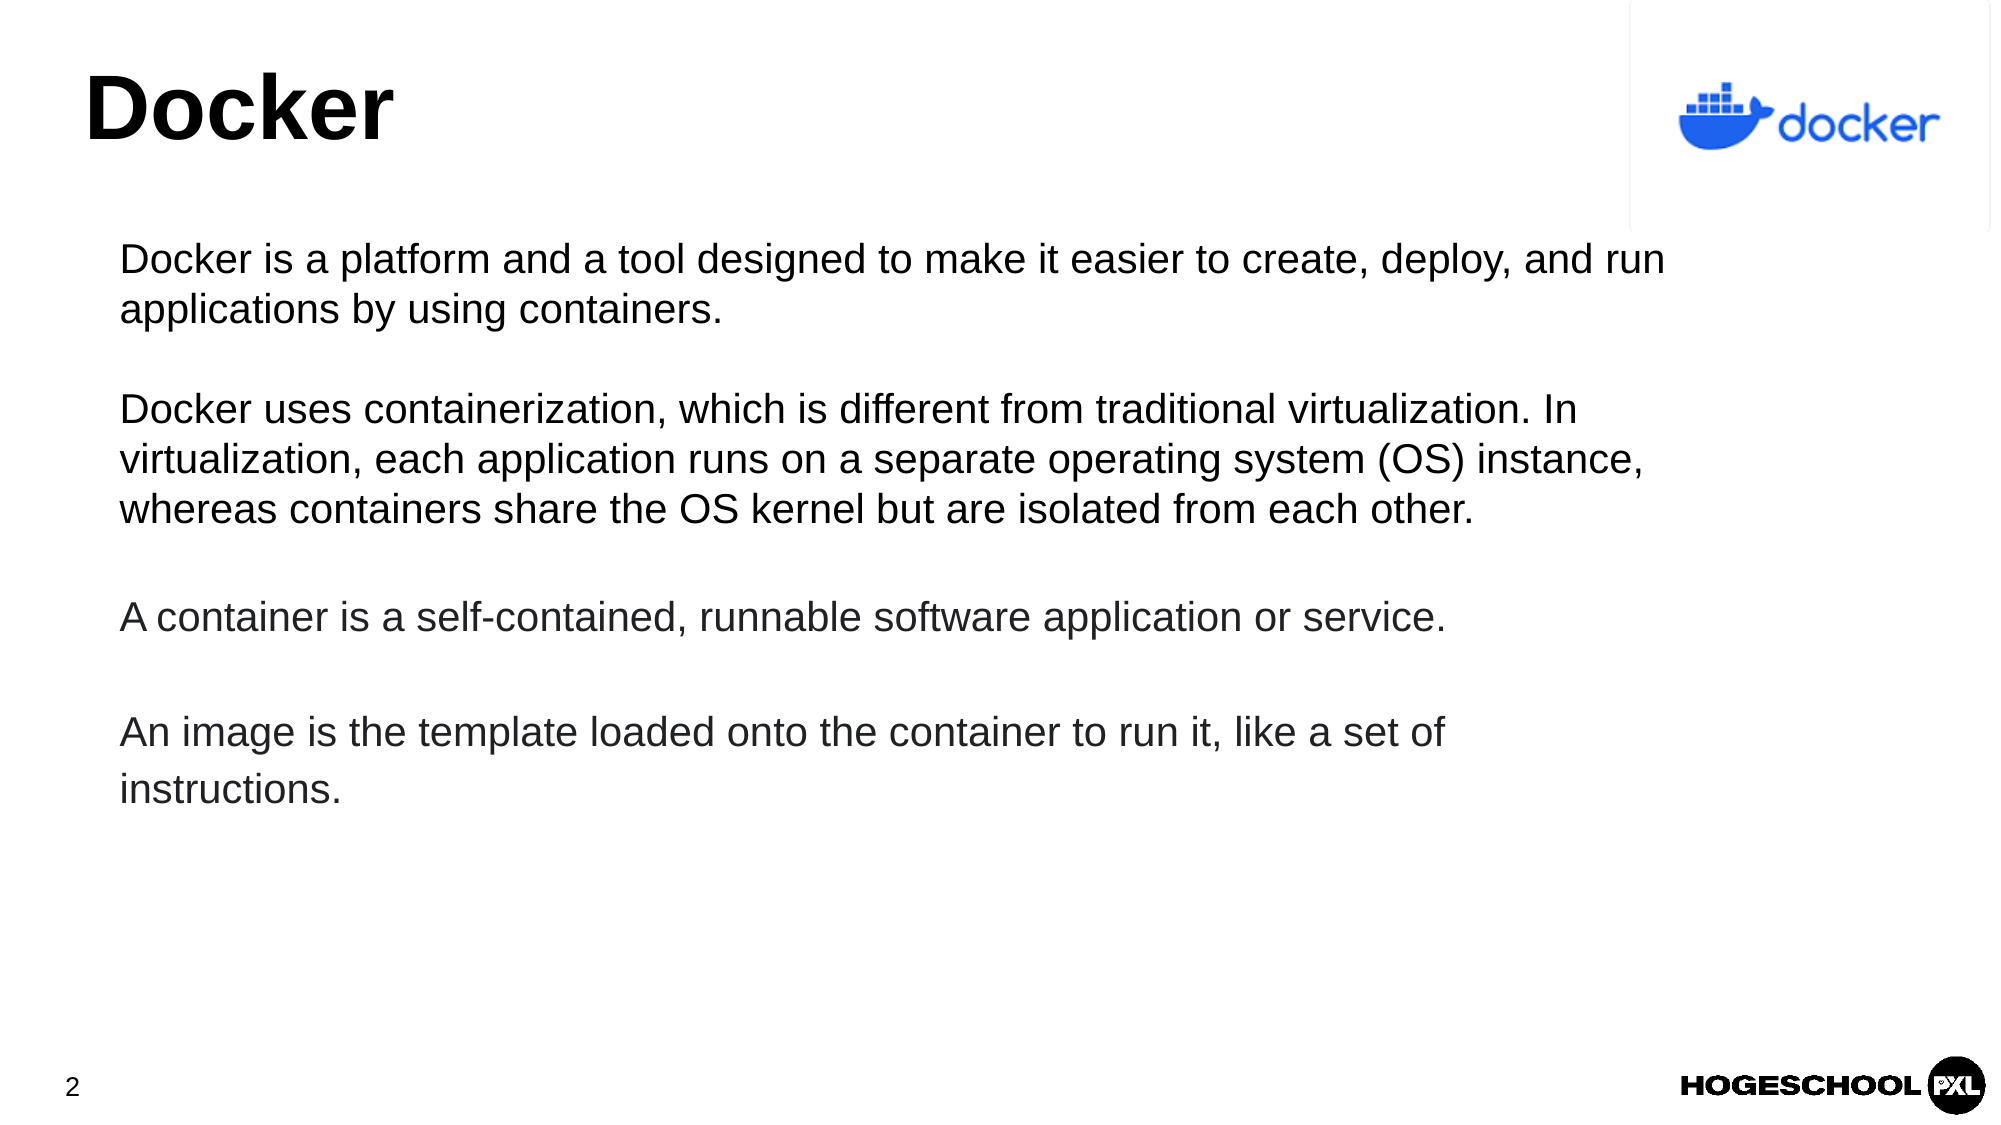

# Docker
Docker is a platform and a tool designed to make it easier to create, deploy, and run applications by using containers.
Docker uses containerization, which is different from traditional virtualization. In virtualization, each application runs on a separate operating system (OS) instance, whereas containers share the OS kernel but are isolated from each other.
A container is a self-contained, runnable software application or service.
An image is the template loaded onto the container to run it, like a set of instructions.